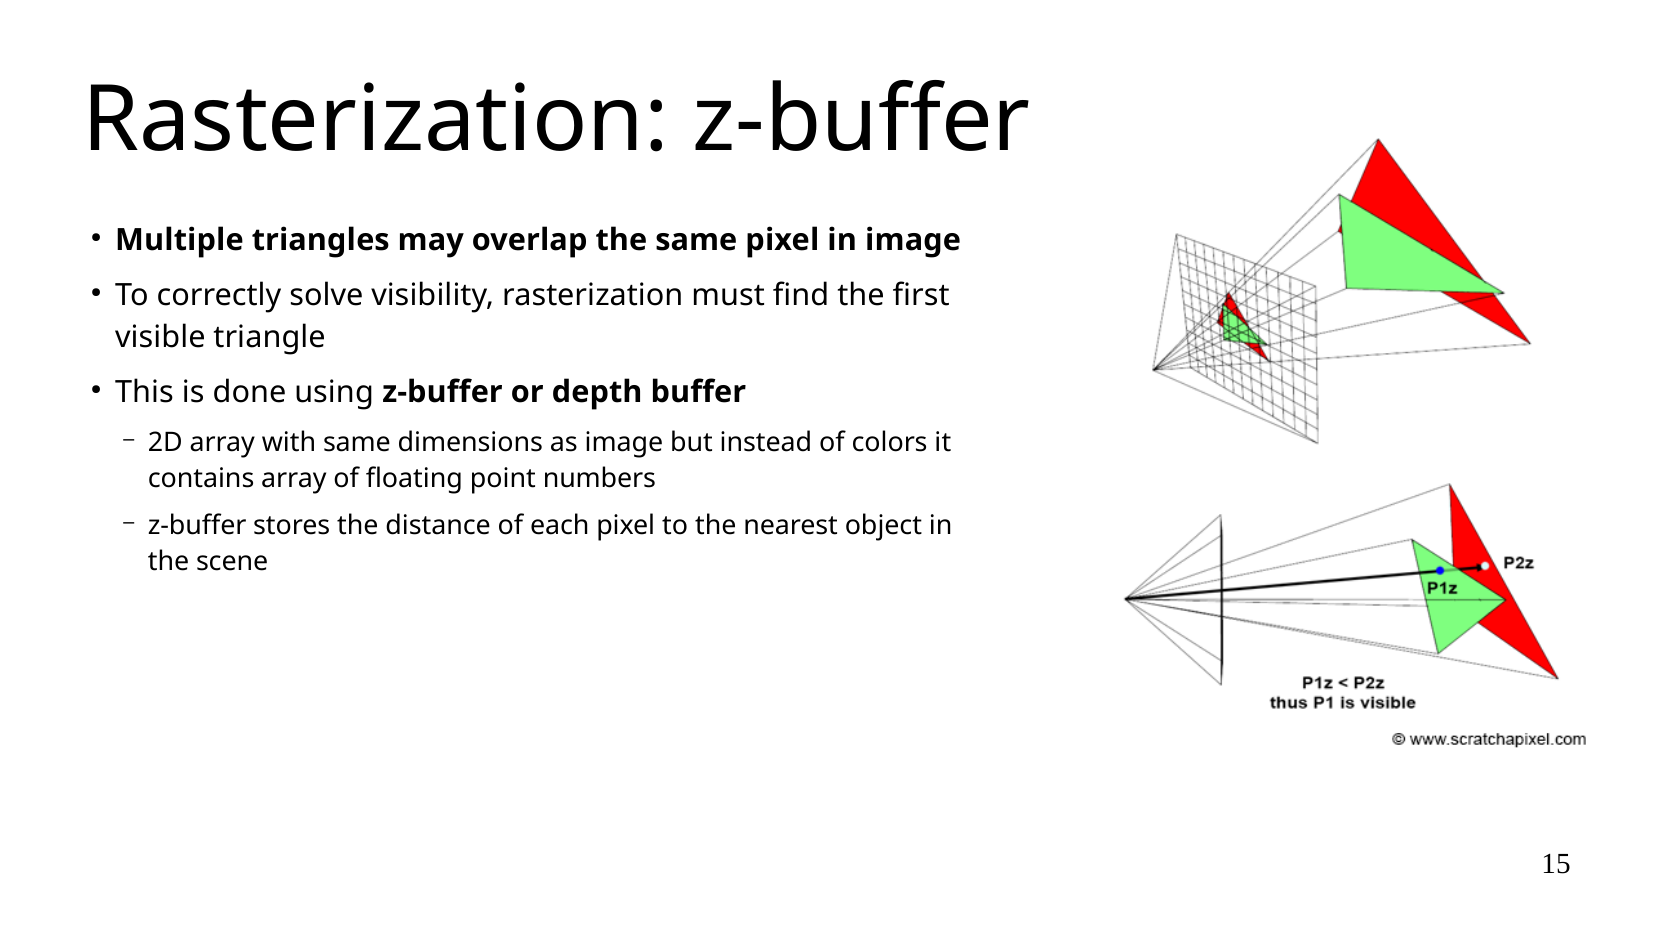

# Rasterization: z-buffer
Multiple triangles may overlap the same pixel in image
To correctly solve visibility, rasterization must find the first visible triangle
This is done using z-buffer or depth buffer
2D array with same dimensions as image but instead of colors it contains array of floating point numbers
z-buffer stores the distance of each pixel to the nearest object in the scene
15